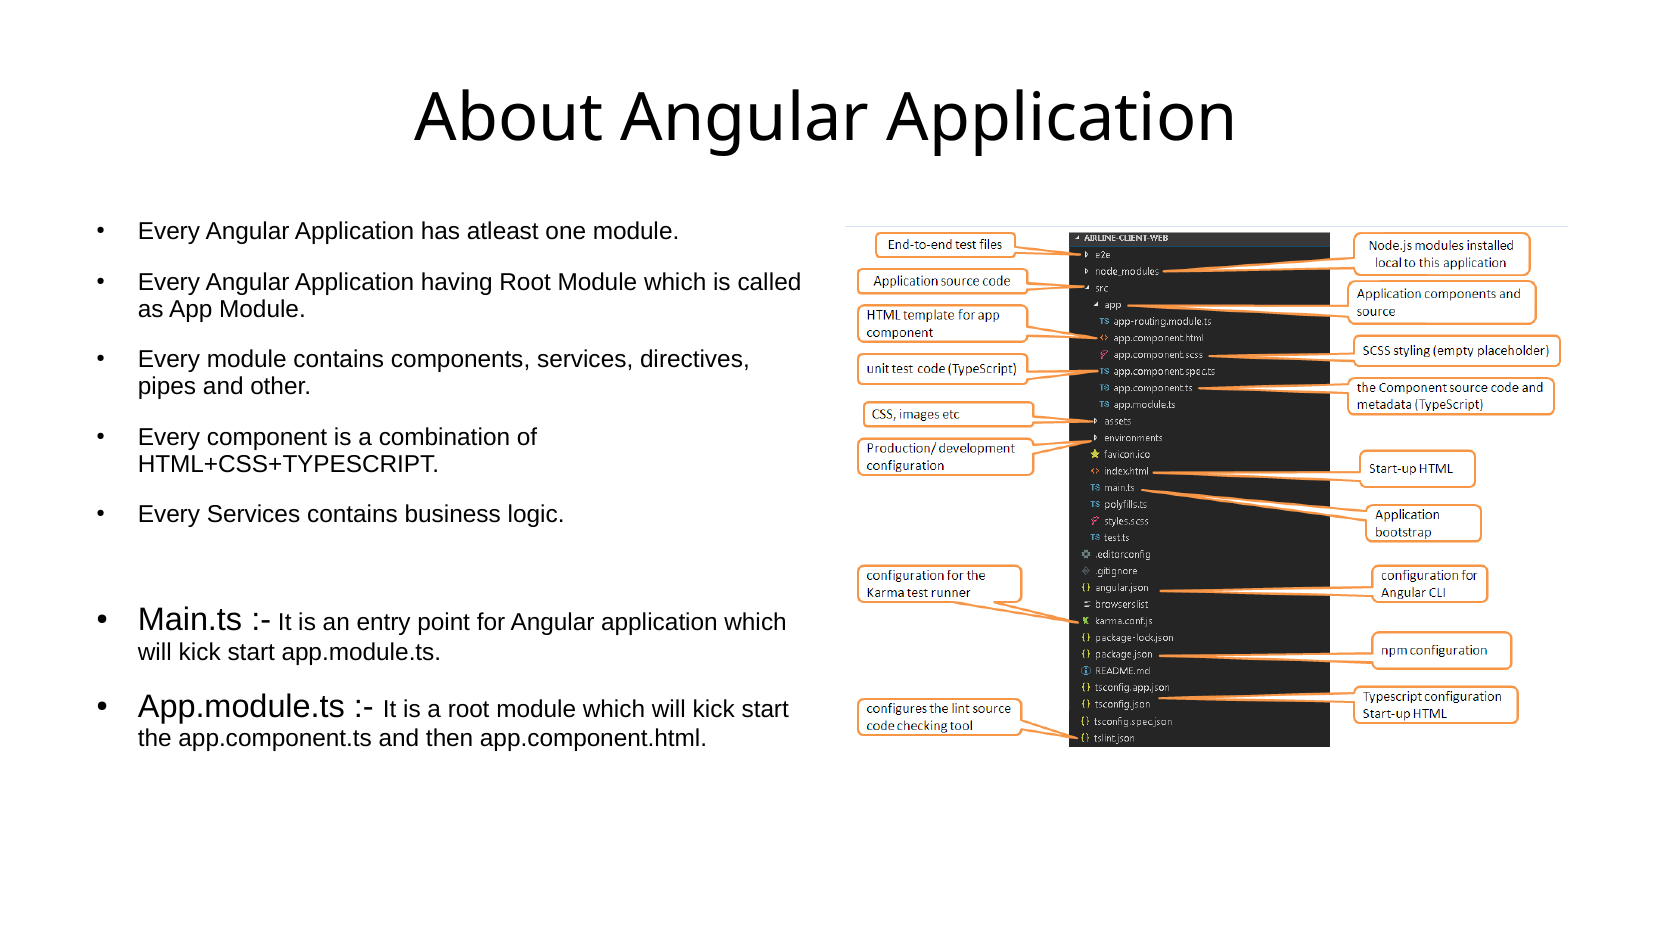

# About Angular Application
Every Angular Application has atleast one module.
Every Angular Application having Root Module which is called as App Module.
Every module contains components, services, directives, pipes and other.
Every component is a combination of HTML+CSS+TYPESCRIPT.
Every Services contains business logic.
Main.ts :- It is an entry point for Angular application which will kick start app.module.ts.
App.module.ts :- It is a root module which will kick start the app.component.ts and then app.component.html.